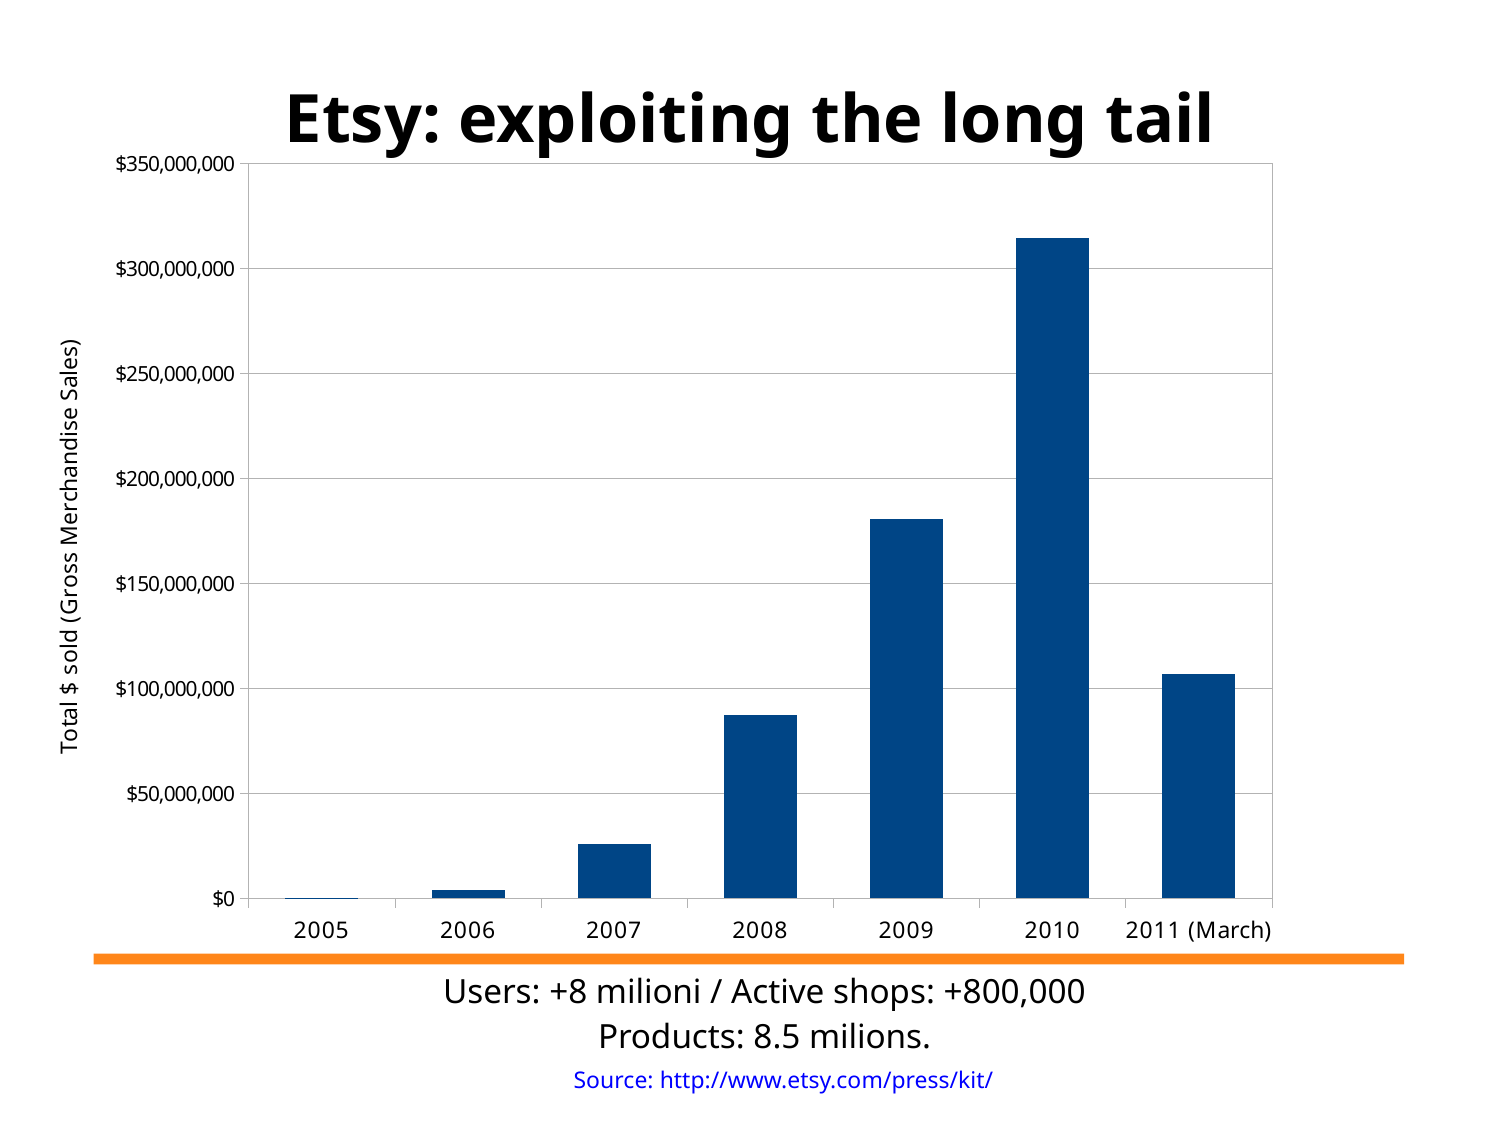

# Etsy: exploiting the long tail
### Chart
| Category | Column 1 |
|---|---|
| 2005 | 166000.0 |
| 2006 | 3800000.0 |
| 2007 | 26000000.0 |
| 2008 | 87500000.0 |
| 2009 | 180600000.0 |
| 2010 | 314300000.0 |
| 2011 (March) | 107000000.0 |Users: +8 milioni / Active shops: +800,000
Products: 8.5 milions.
Source: http://www.etsy.com/press/kit/